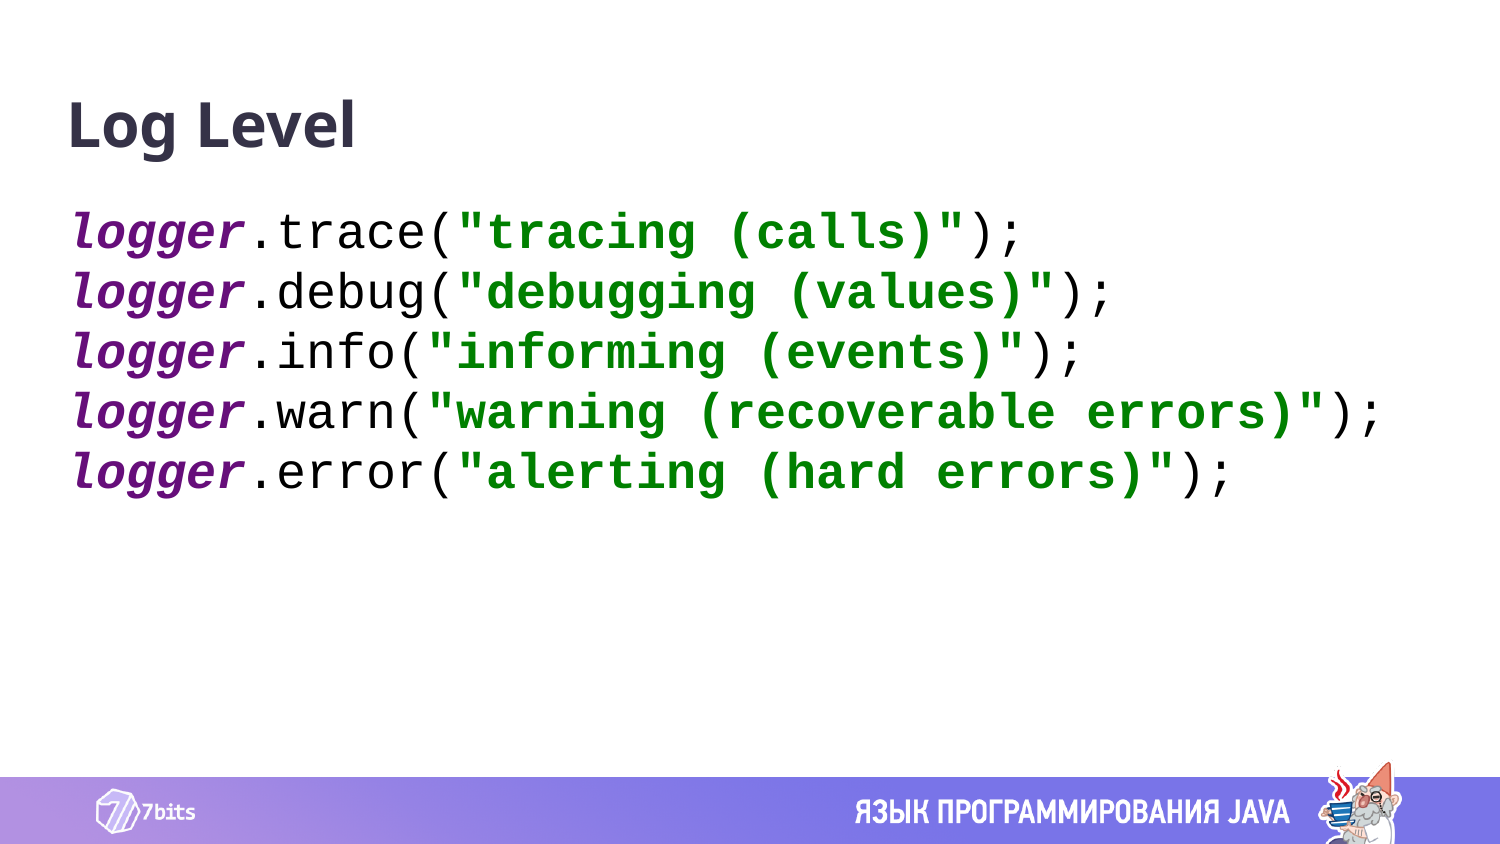

# Log Level
logger.trace("tracing (calls)");
logger.debug("debugging (values)");
logger.info("informing (events)");
logger.warn("warning (recoverable errors)");
logger.error("alerting (hard errors)");